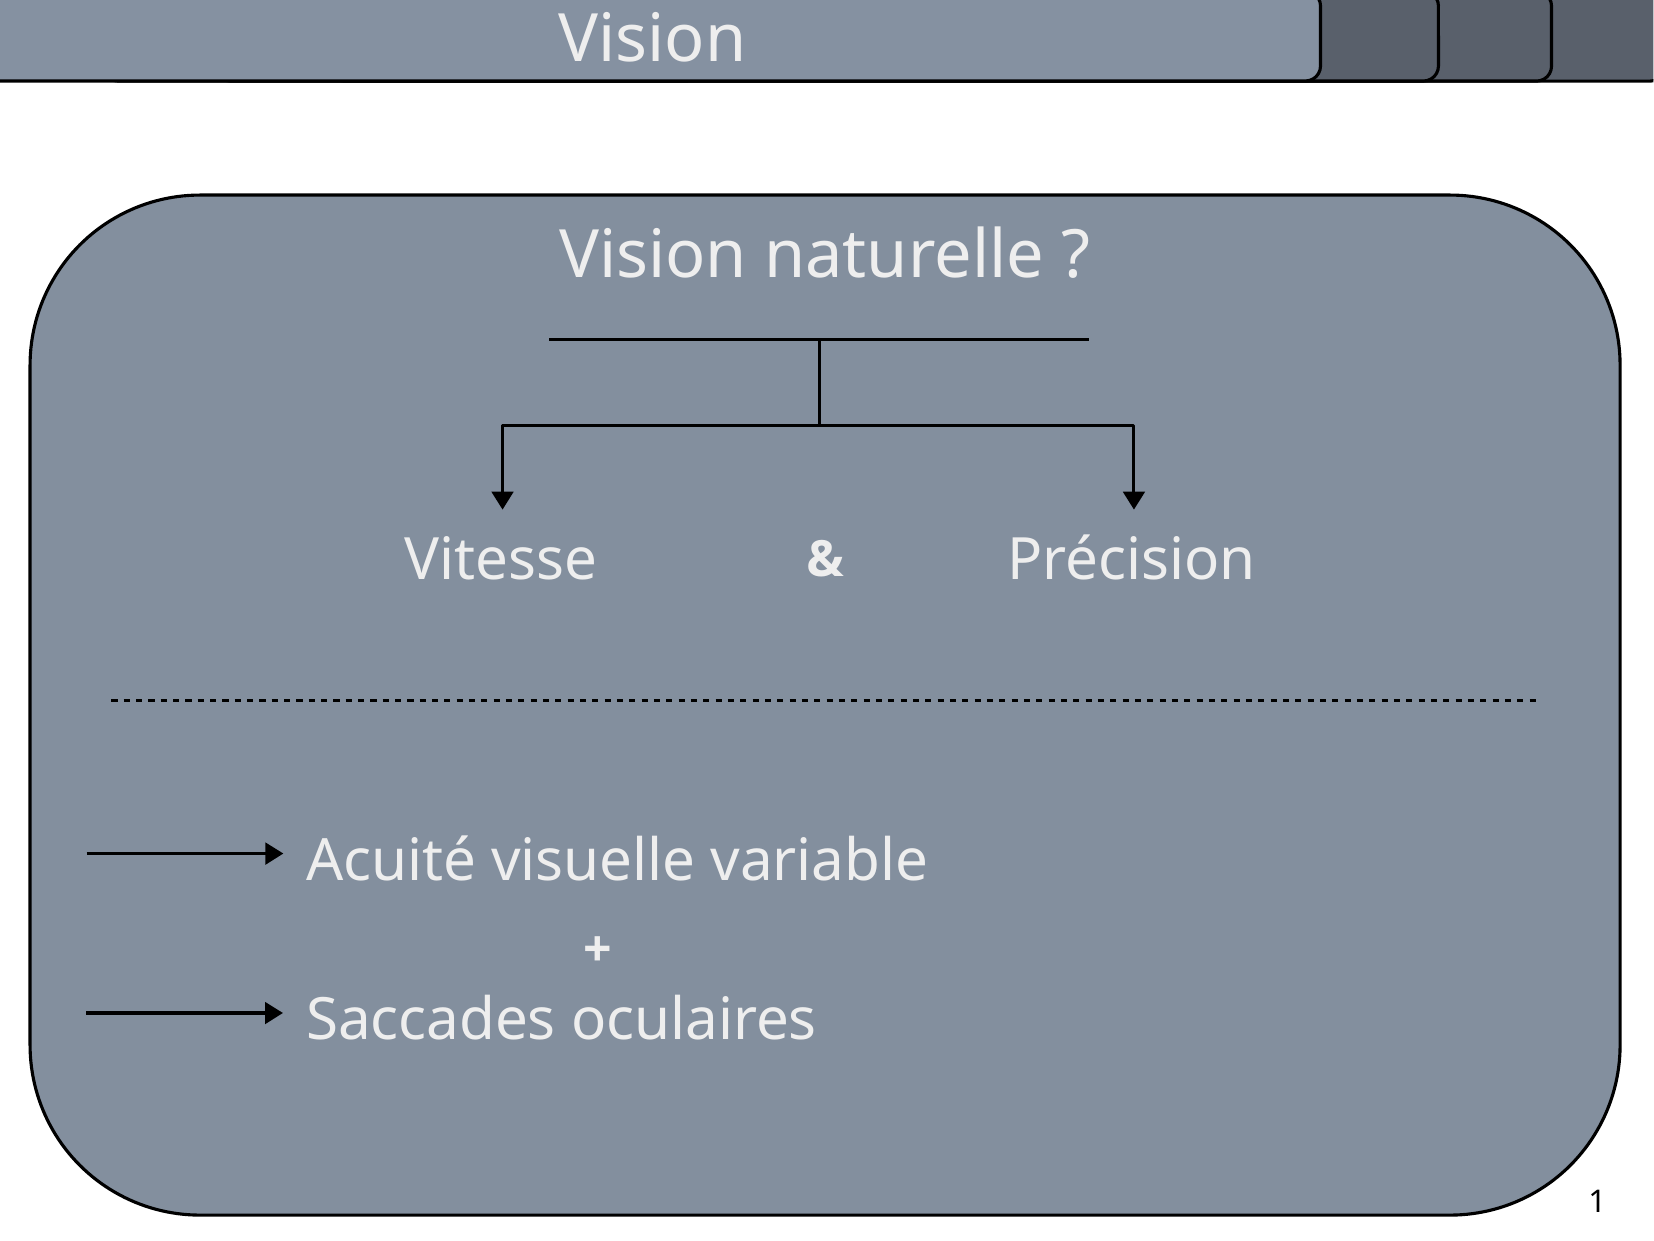

Vision
Implémentation
Comportement du modèle
Perspectives
Vision naturelle ?
Vitesse
Précision
&
Acuité visuelle variable
+
Saccades oculaires
1